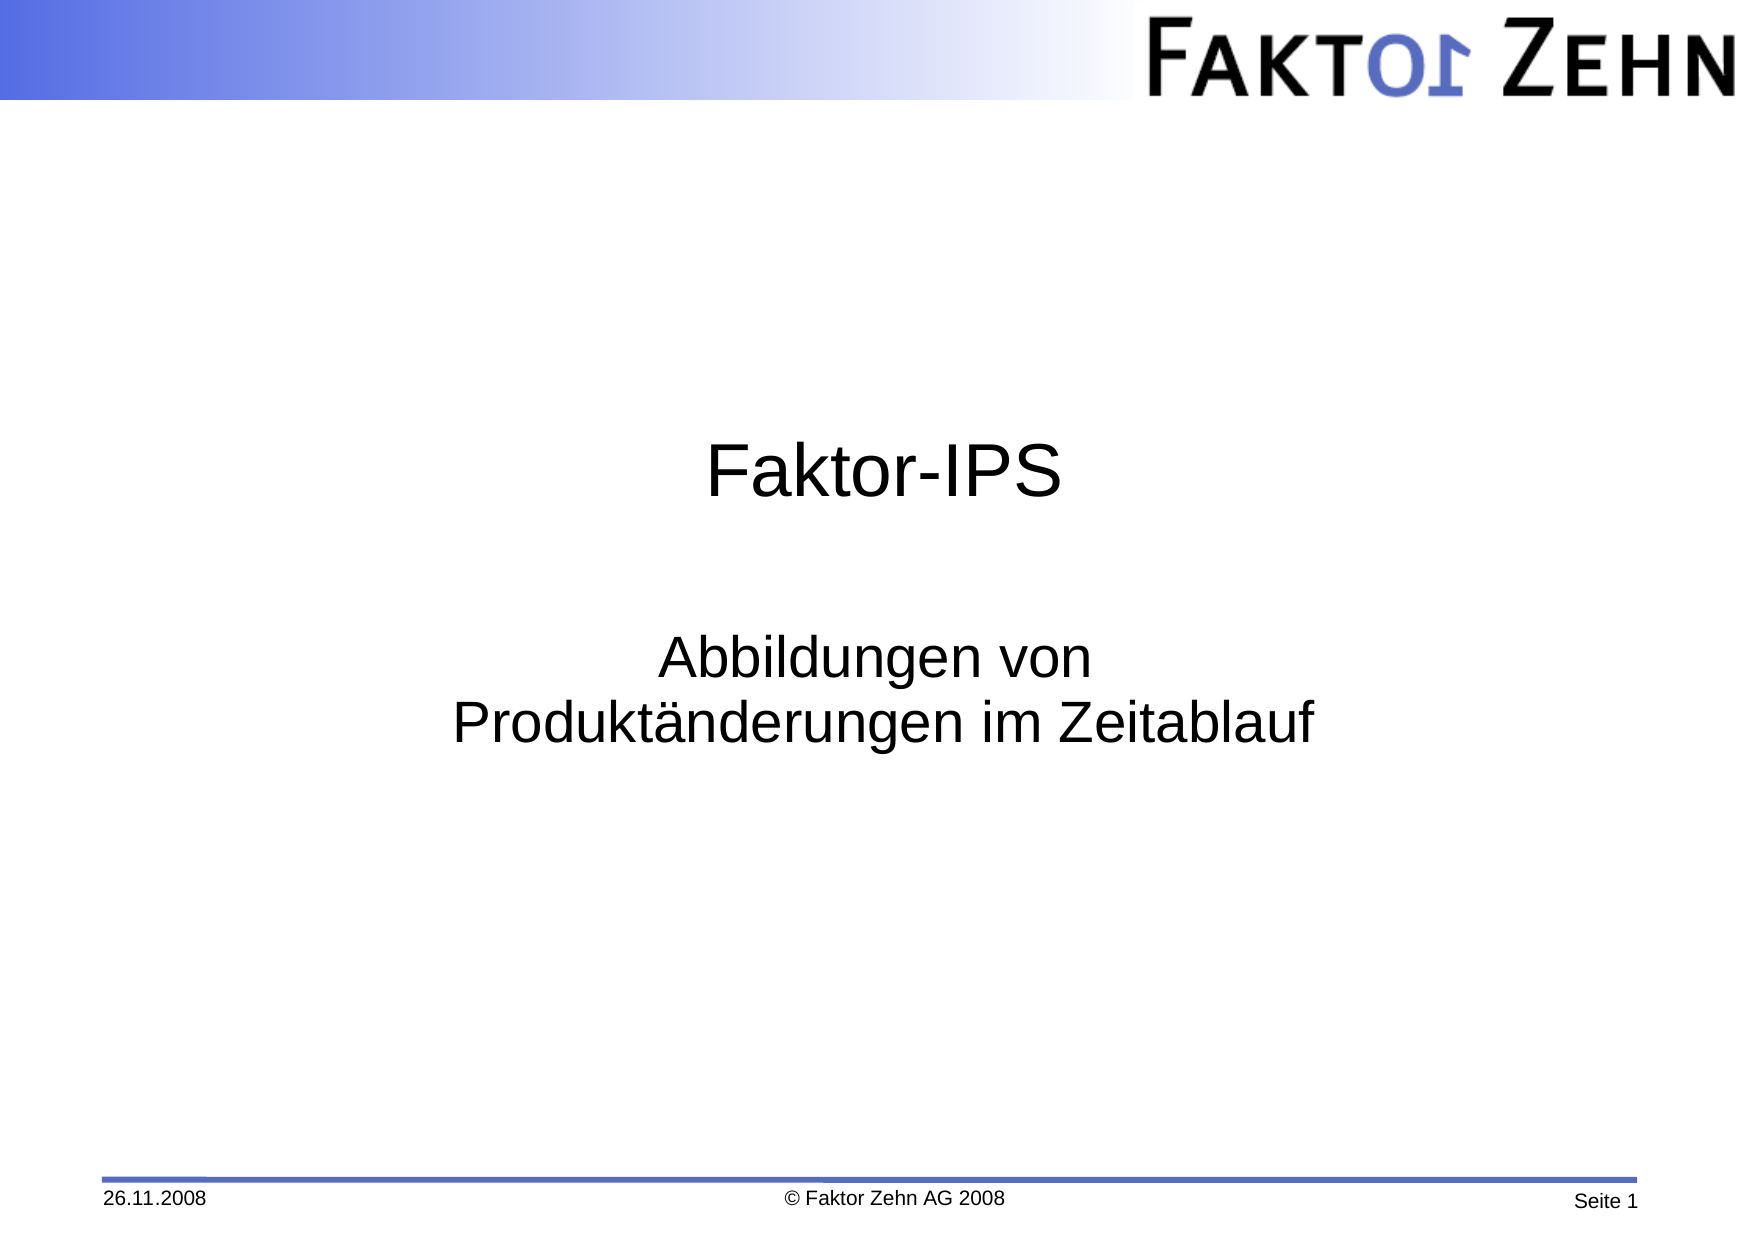

# Faktor-IPS
Abbildungen von
Produktänderungen im Zeitablauf